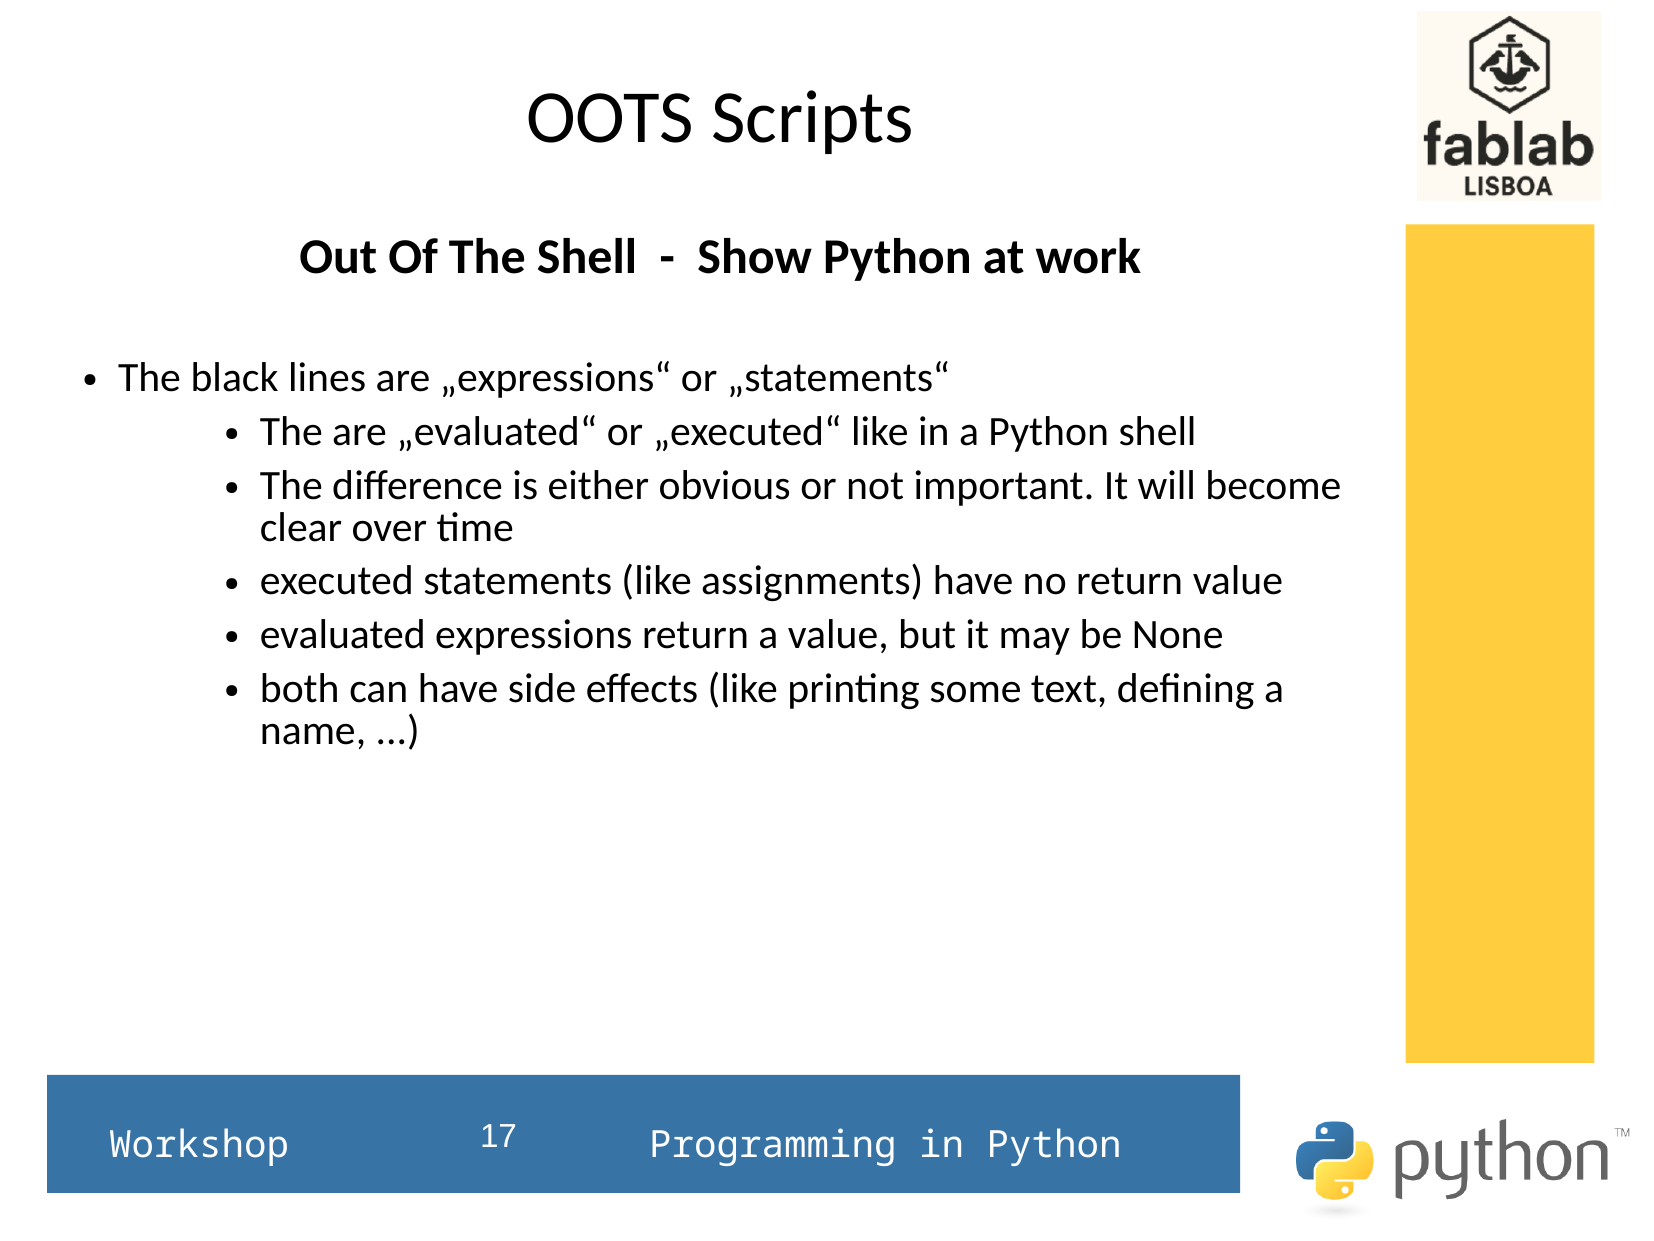

# OOTS Scripts
Out Of The Shell - Show Python at work
The black lines are „expressions“ or „statements“
The are „evaluated“ or „executed“ like in a Python shell
The difference is either obvious or not important. It will become clear over time
executed statements (like assignments) have no return value
evaluated expressions return a value, but it may be None
both can have side effects (like printing some text, defining a name, ...)
Workshop Programming in Python